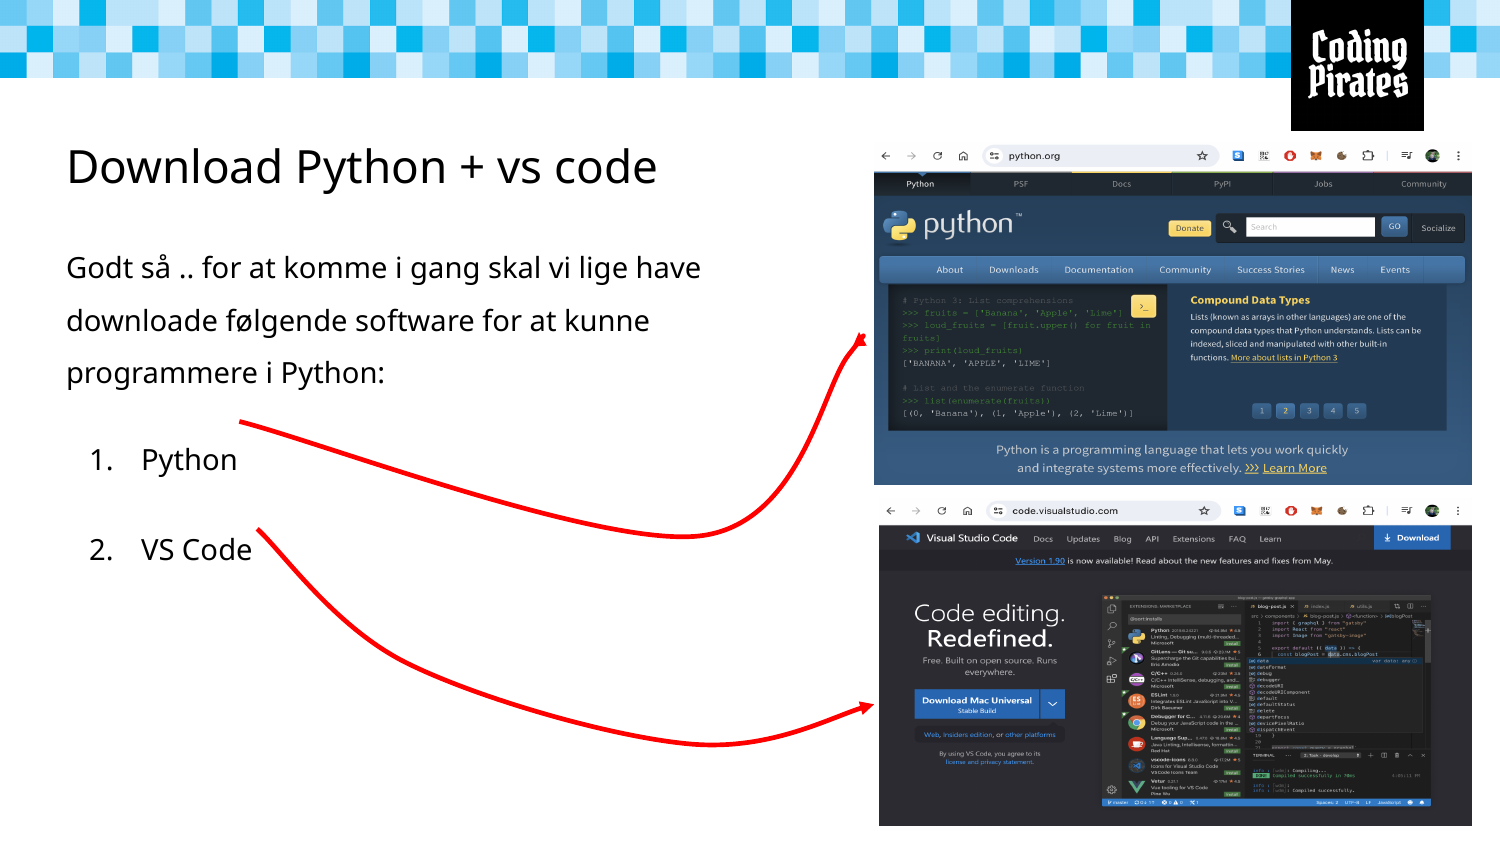

# Download Python + vs code
Godt så .. for at komme i gang skal vi lige have downloade følgende software for at kunne programmere i Python:
Python
VS Code